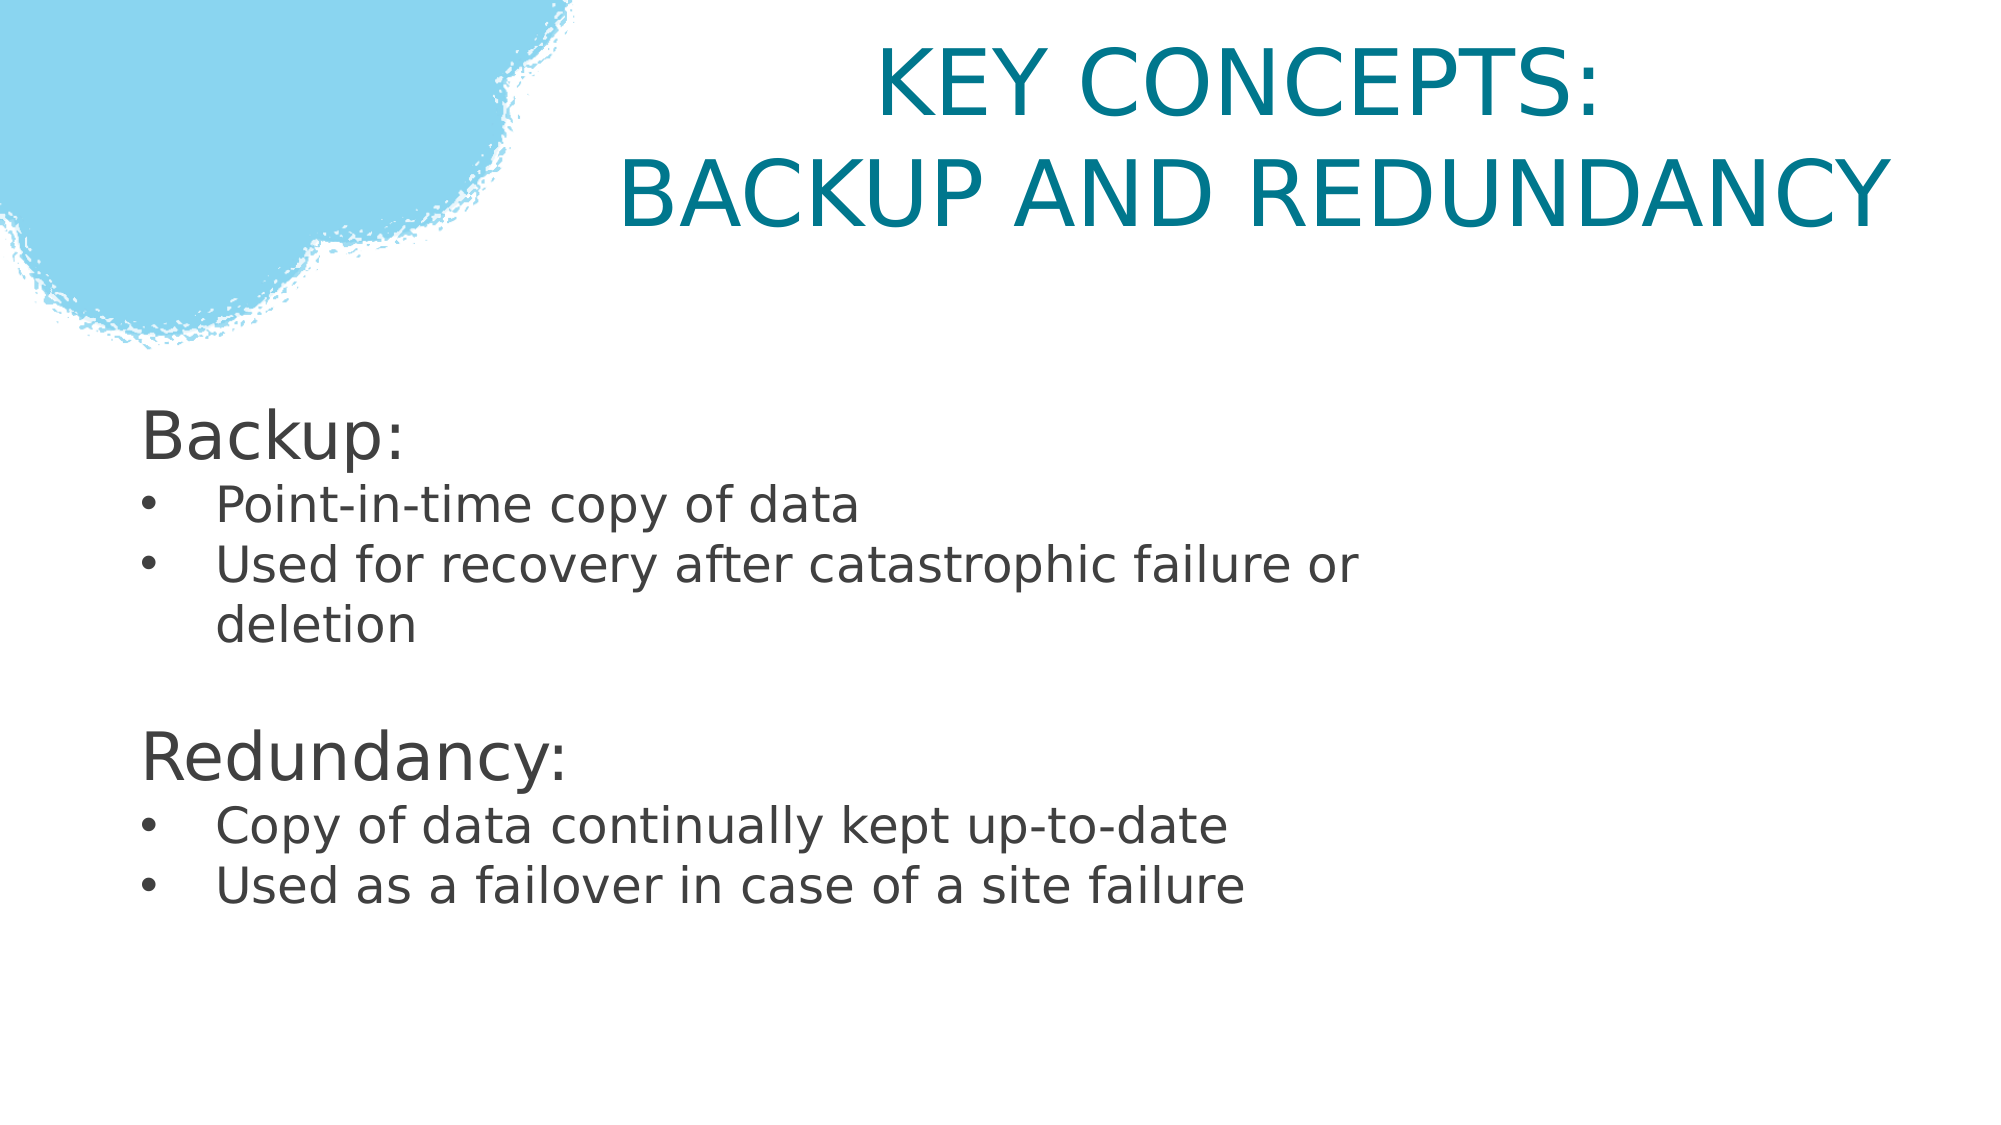

Key Concepts:
Backup and Redundancy
Backup:
Point-in-time copy of data
Used for recovery after catastrophic failure or deletion
Redundancy:
Copy of data continually kept up-to-date
Used as a failover in case of a site failure